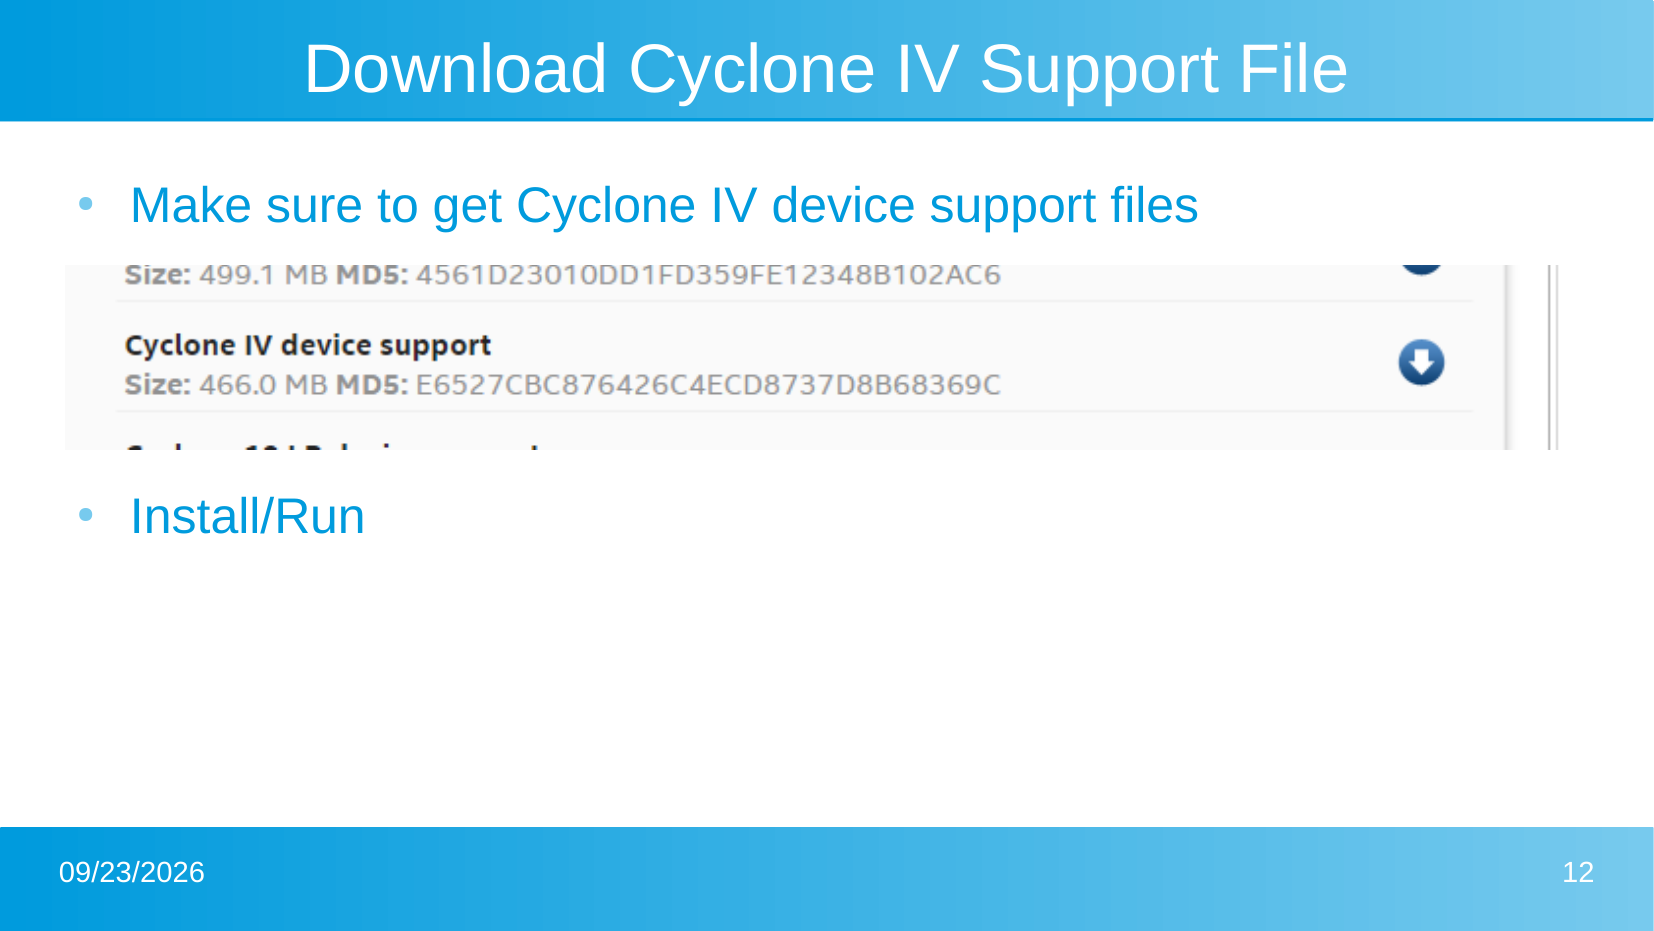

# Download Cyclone IV Support File
Make sure to get Cyclone IV device support files
Install/Run
12